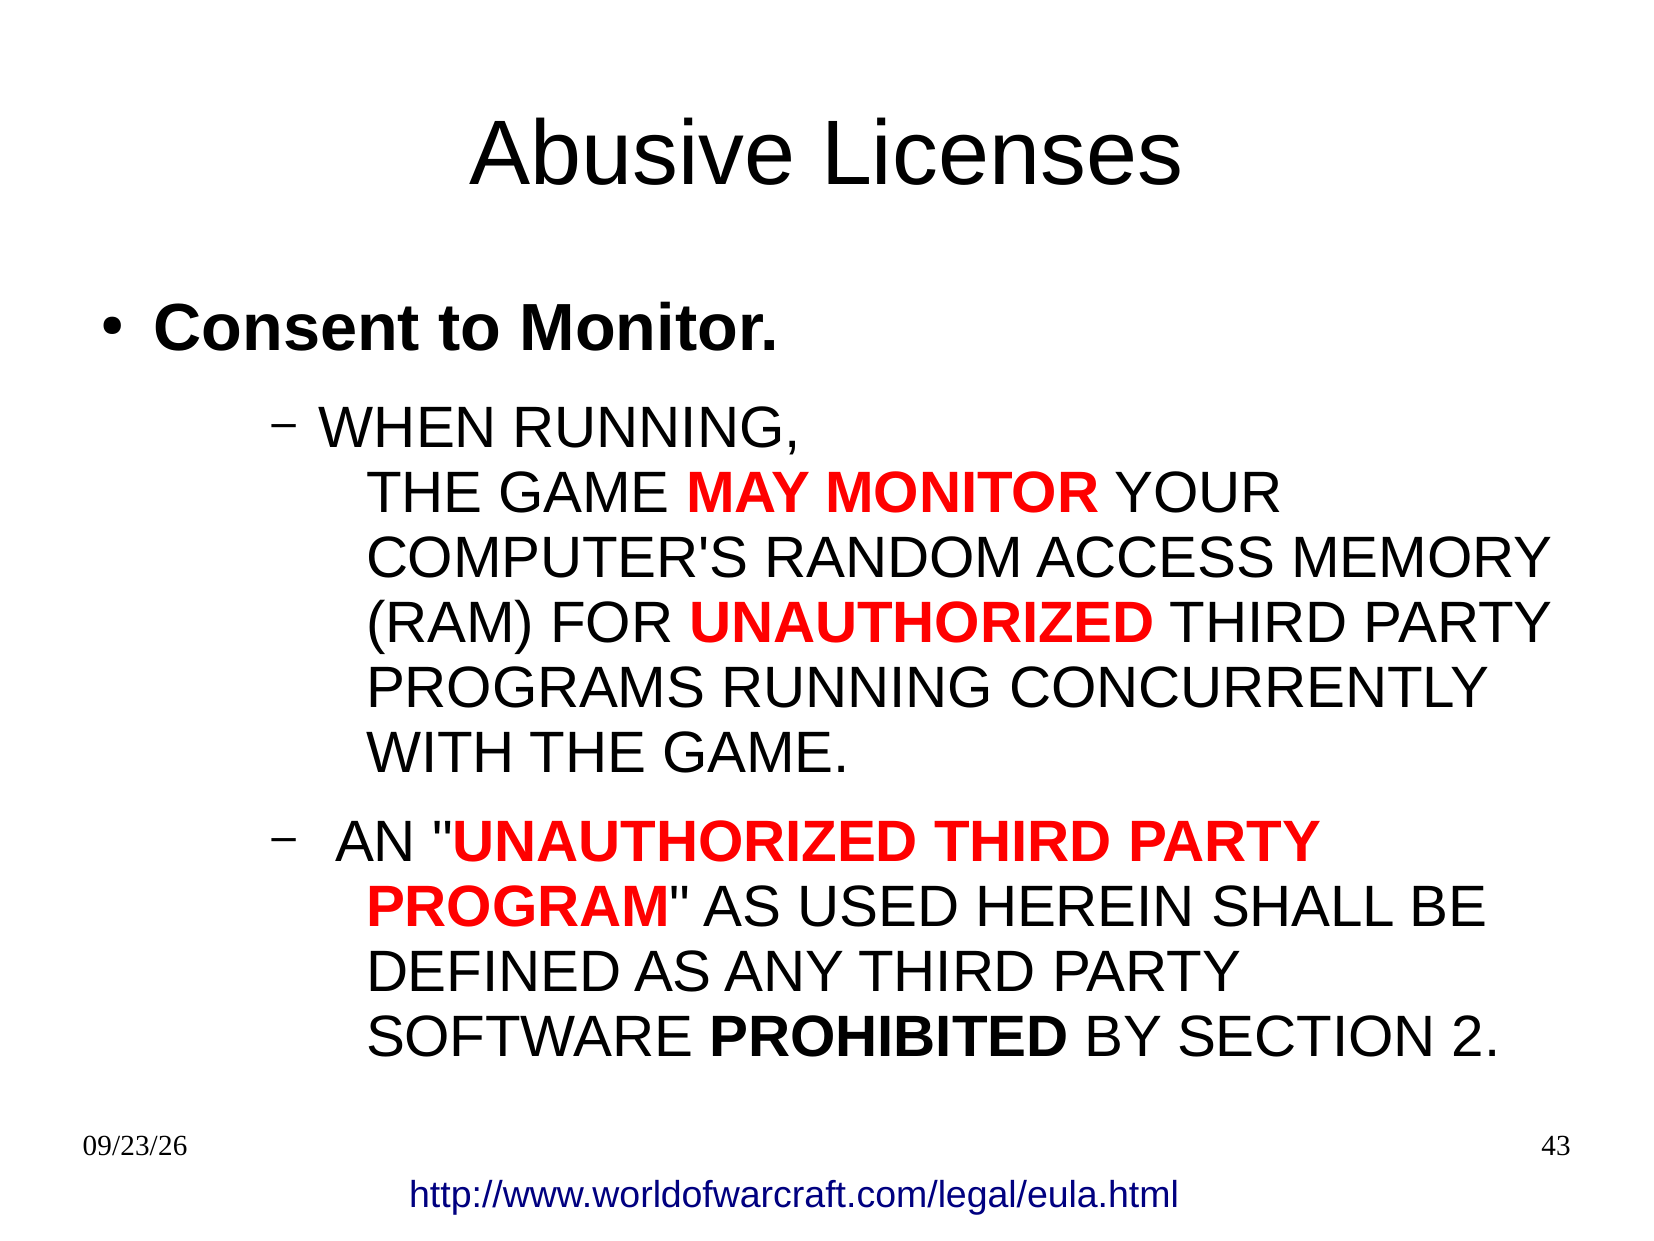

# Abusive Licenses
Consent to Monitor.
WHEN RUNNING,
THE GAME MAY MONITOR YOUR COMPUTER'S RANDOM ACCESS MEMORY (RAM) FOR UNAUTHORIZED THIRD PARTY PROGRAMS RUNNING CONCURRENTLY WITH THE GAME.
 AN "UNAUTHORIZED THIRD PARTY PROGRAM" AS USED HEREIN SHALL BE DEFINED AS ANY THIRD PARTY SOFTWARE PROHIBITED BY SECTION 2.
43
http://www.worldofwarcraft.com/legal/eula.html